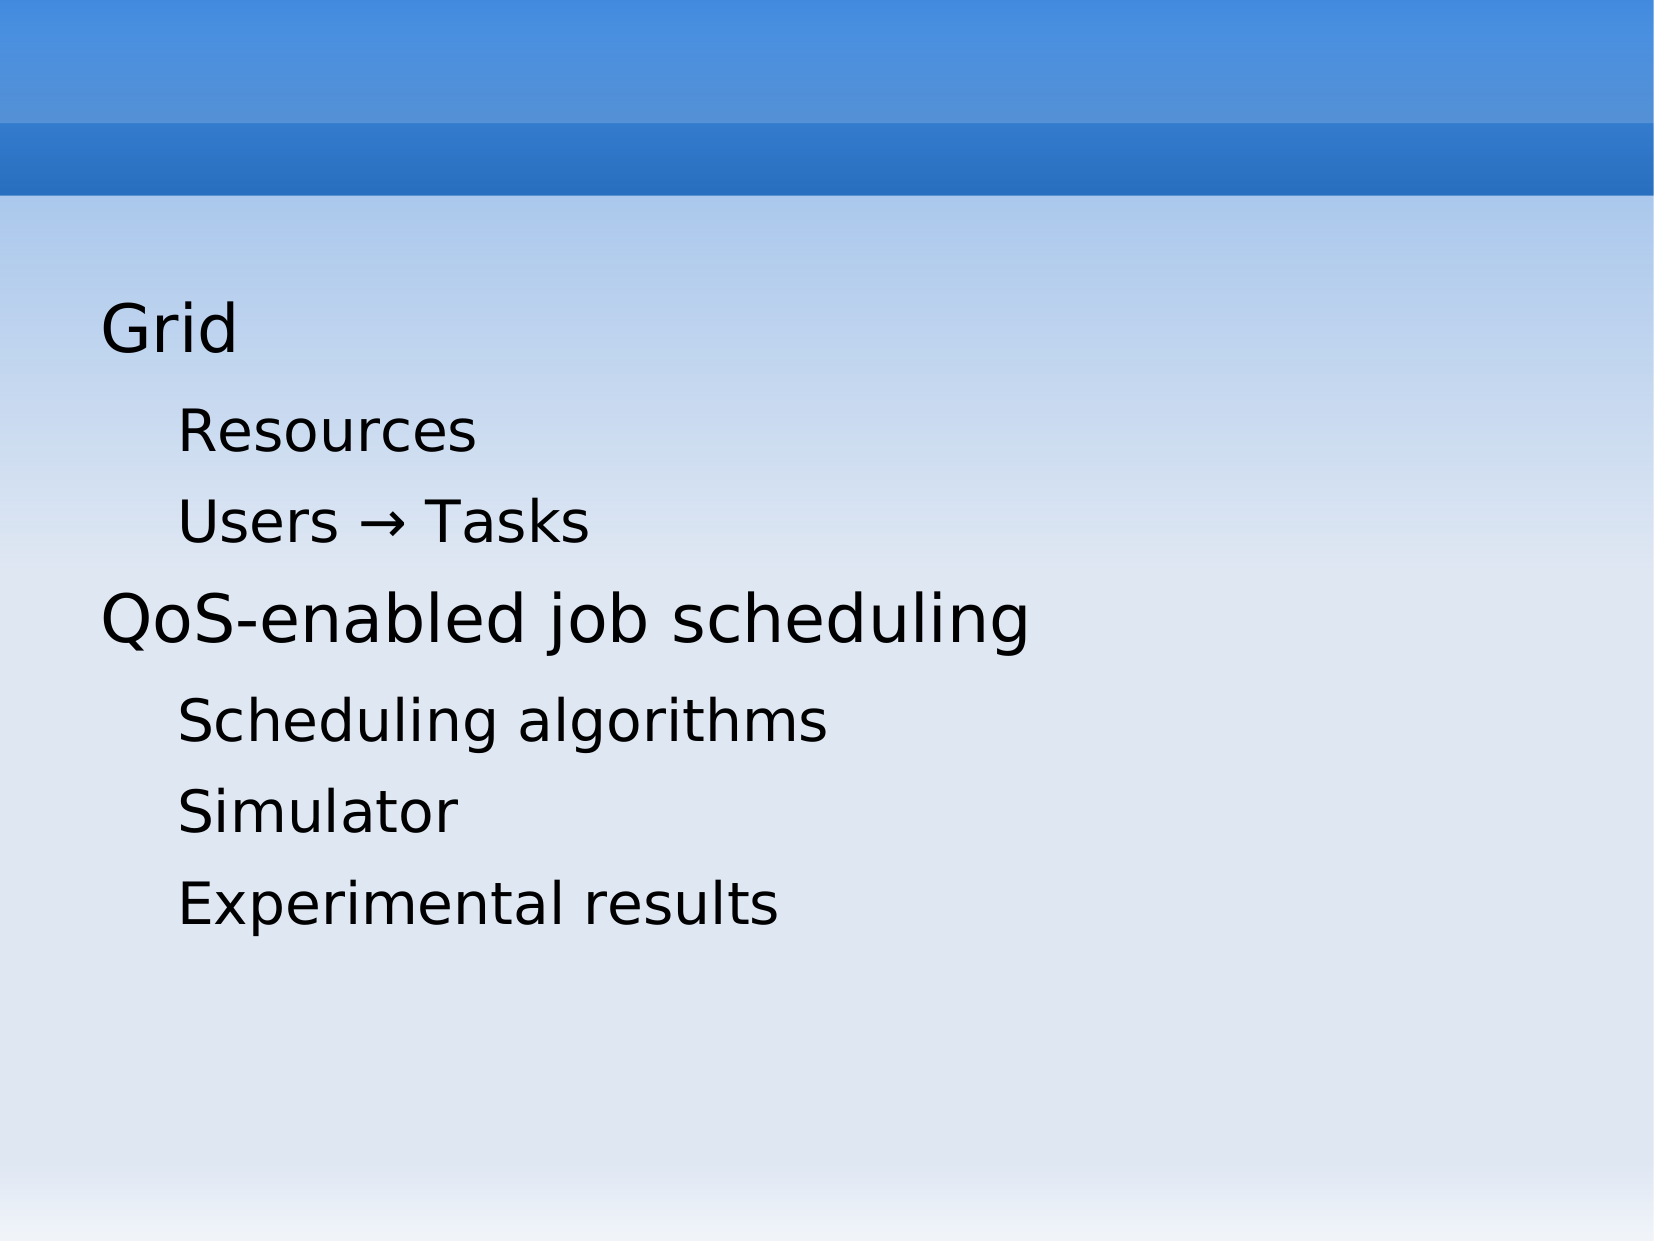

#
Grid
Resources
Users → Tasks
QoS-enabled job scheduling
Scheduling algorithms
Simulator
Experimental results